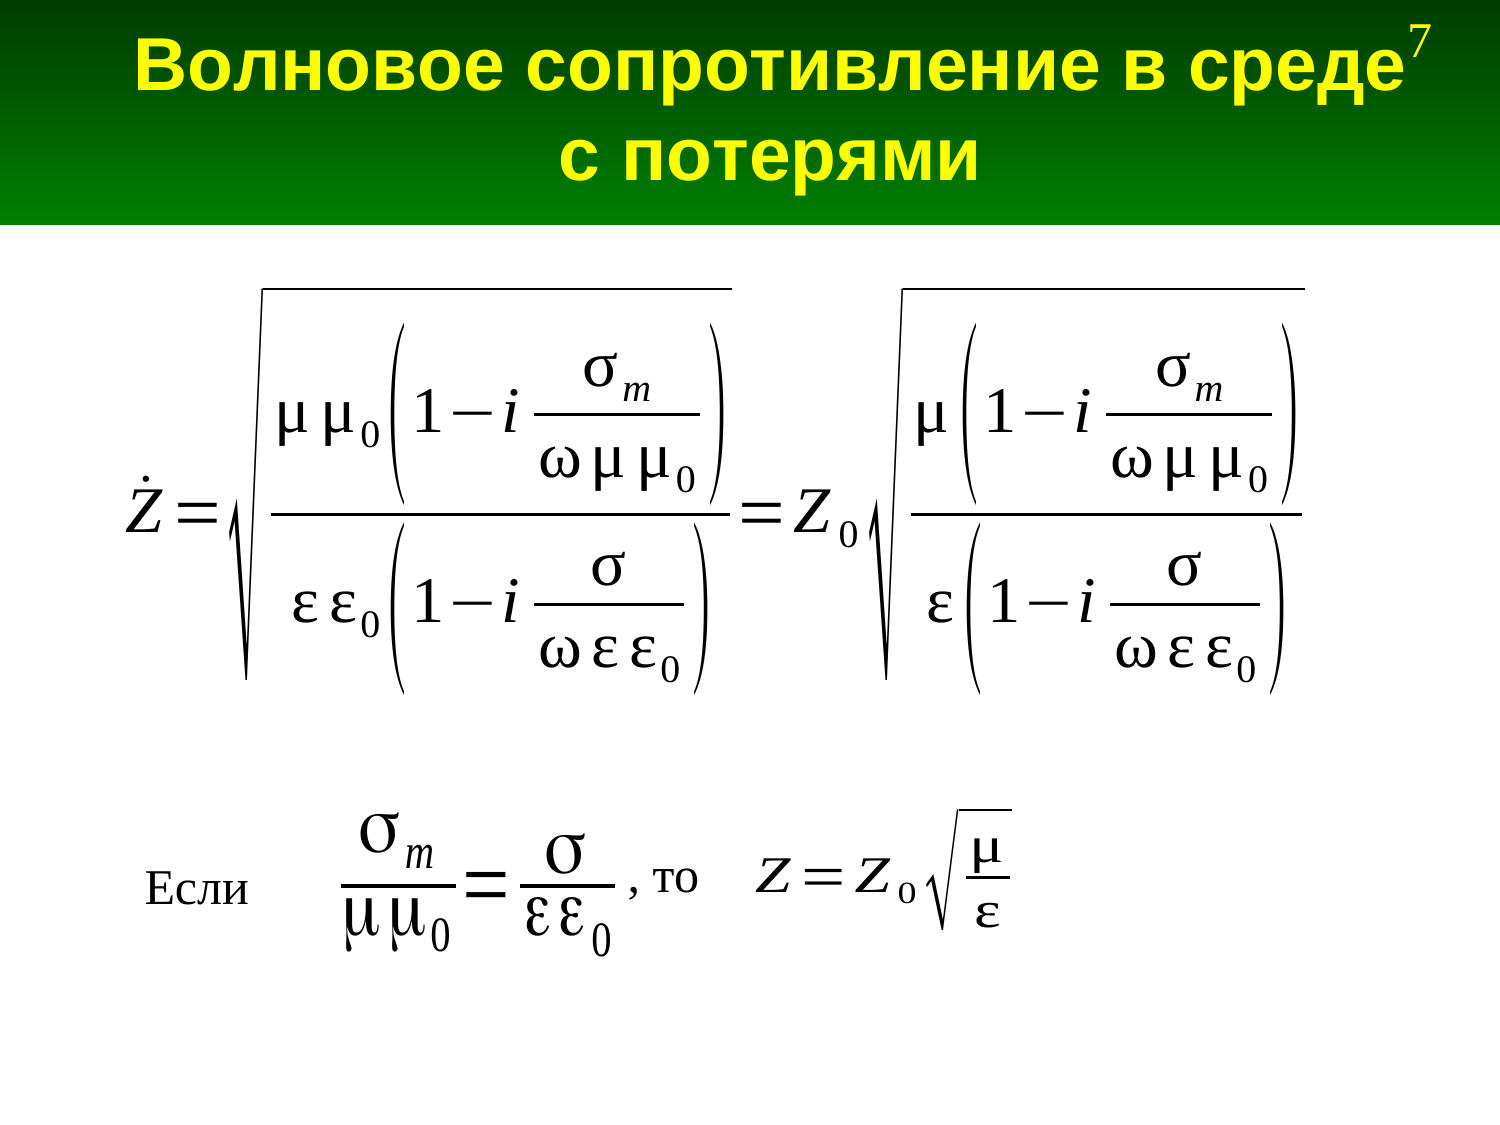

# Волновое сопротивление в среде с потерями
, то
Если